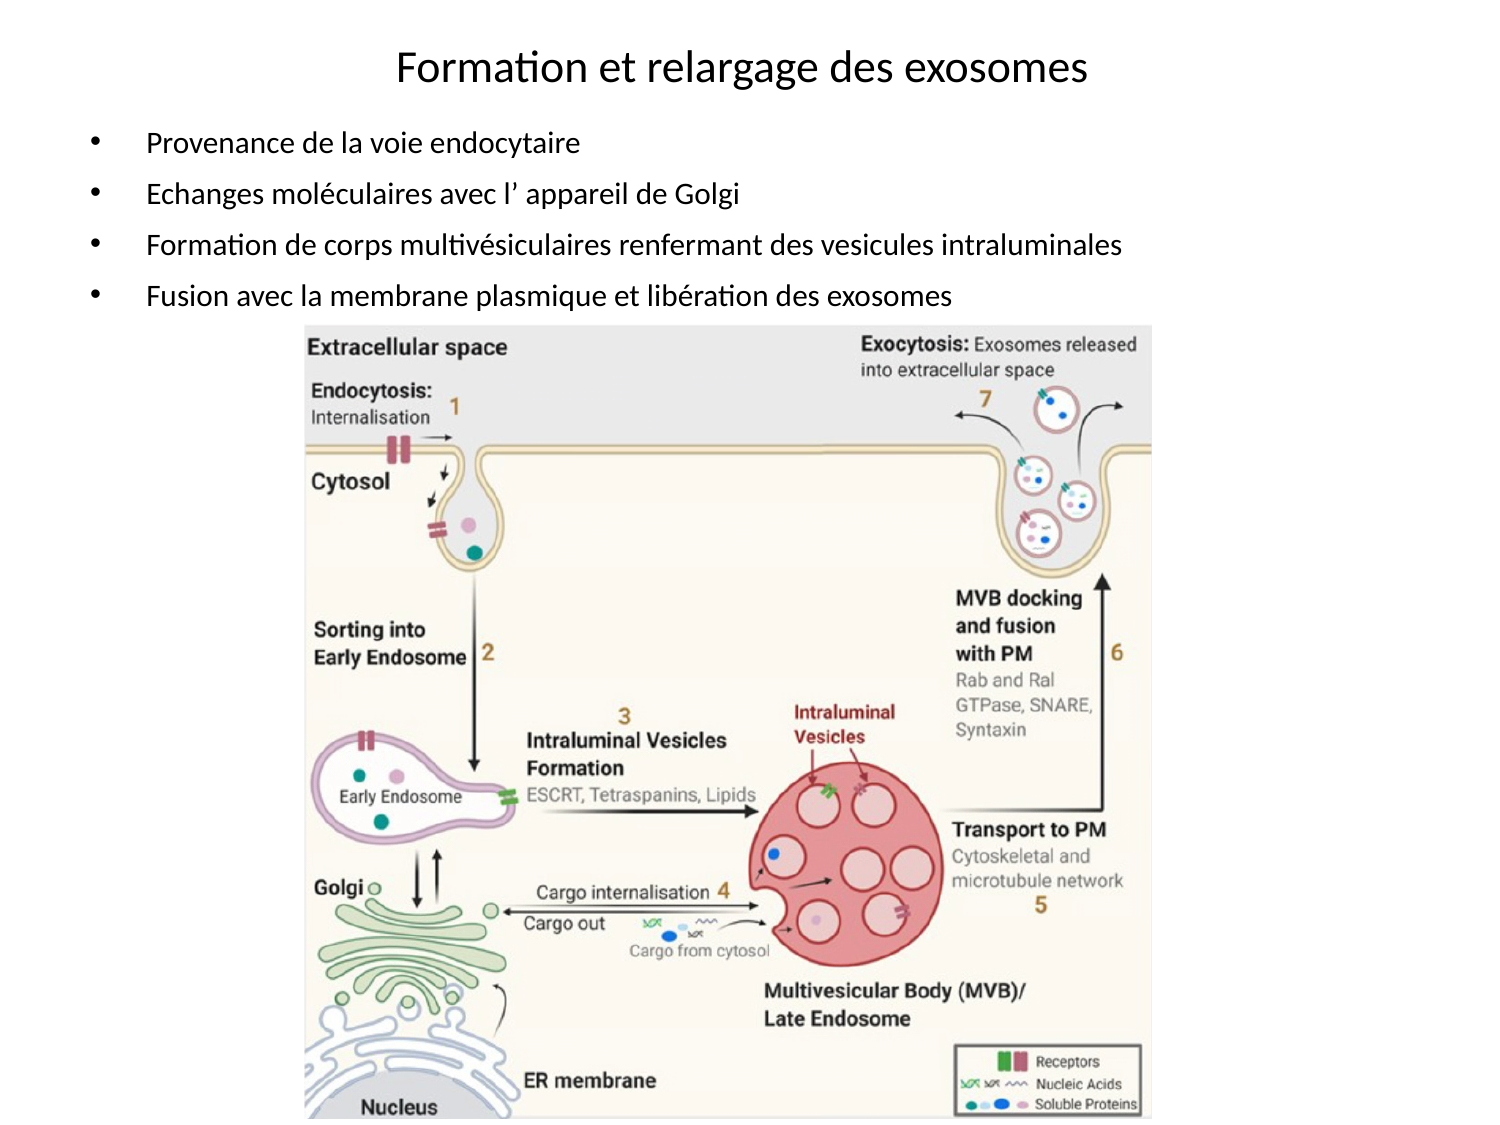

# Formation et relargage des exosomes
Provenance de la voie endocytaire
Echanges moléculaires avec l’ appareil de Golgi
Formation de corps multivésiculaires renfermant des vesicules intraluminales
Fusion avec la membrane plasmique et libération des exosomes